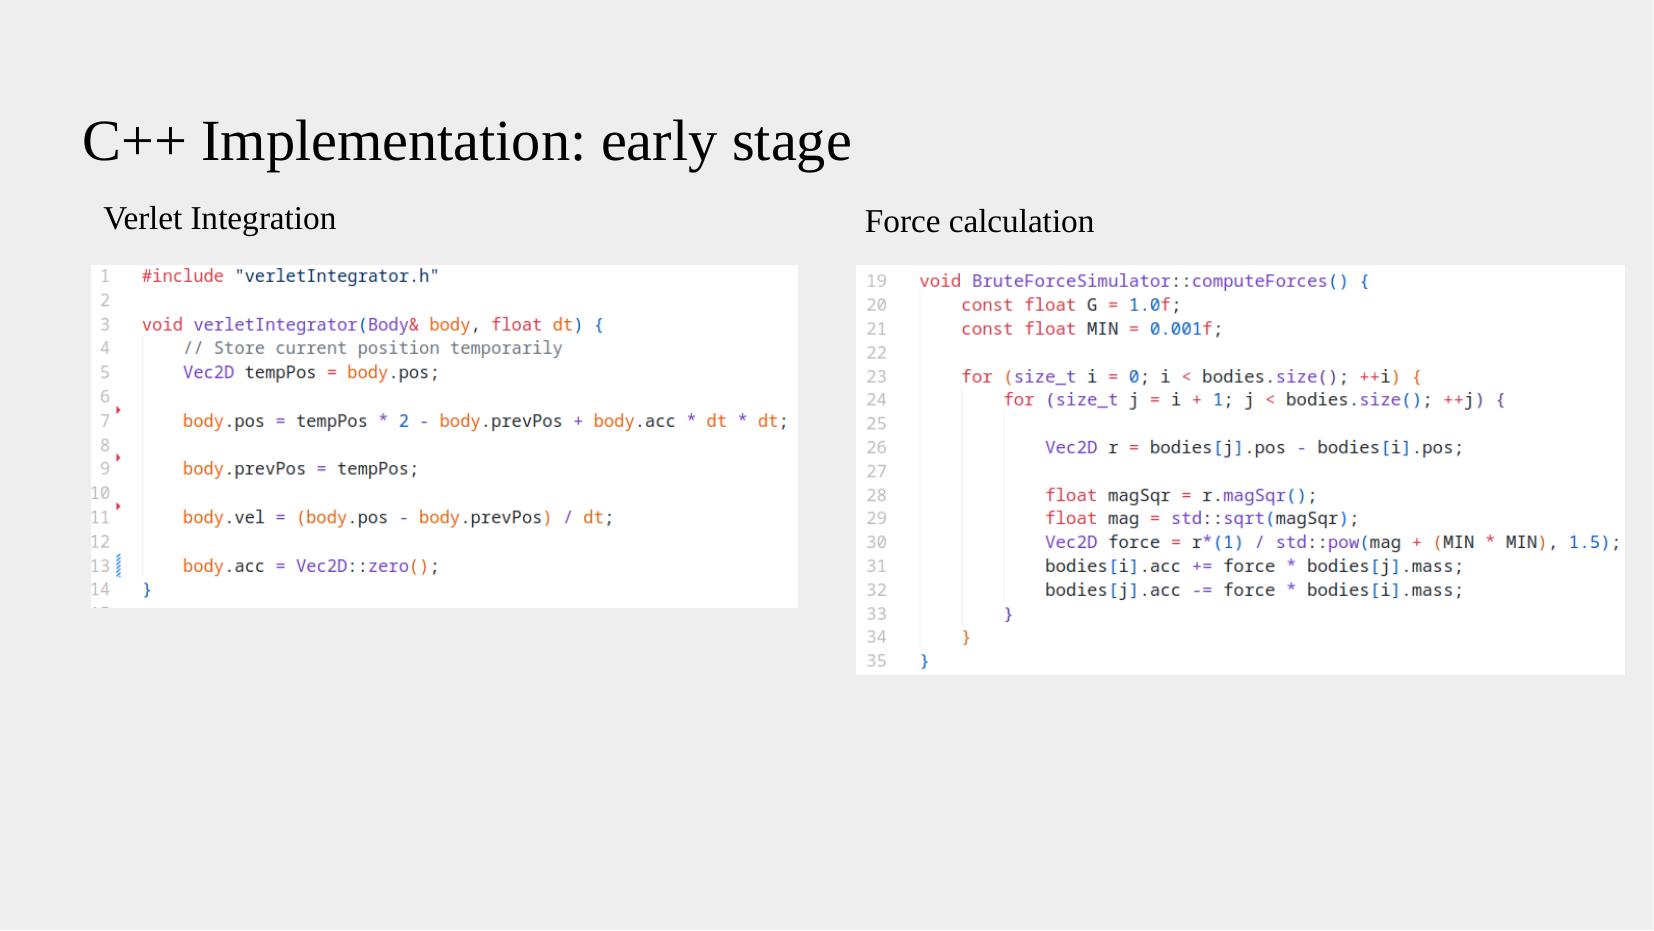

# C++ Implementation: early stage
Verlet Integration
Force calculation